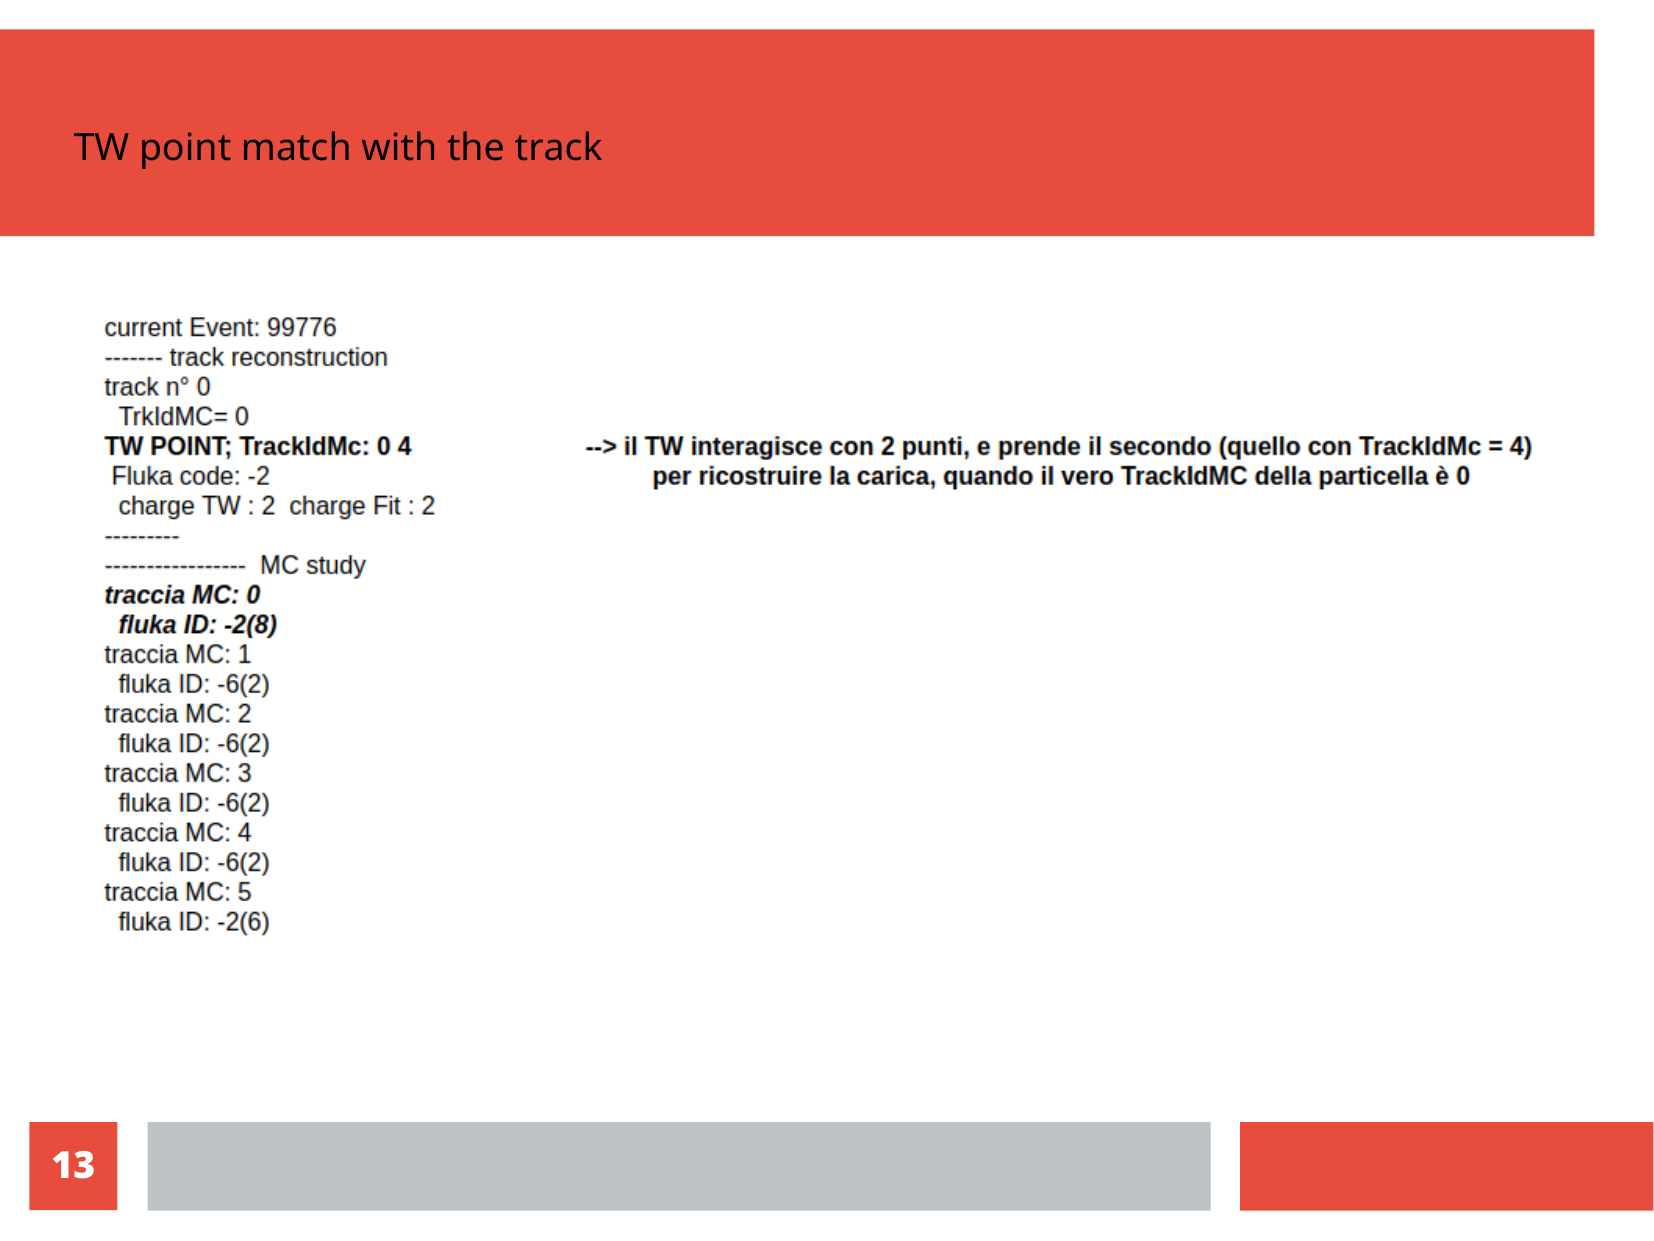

TW point match with the track
13